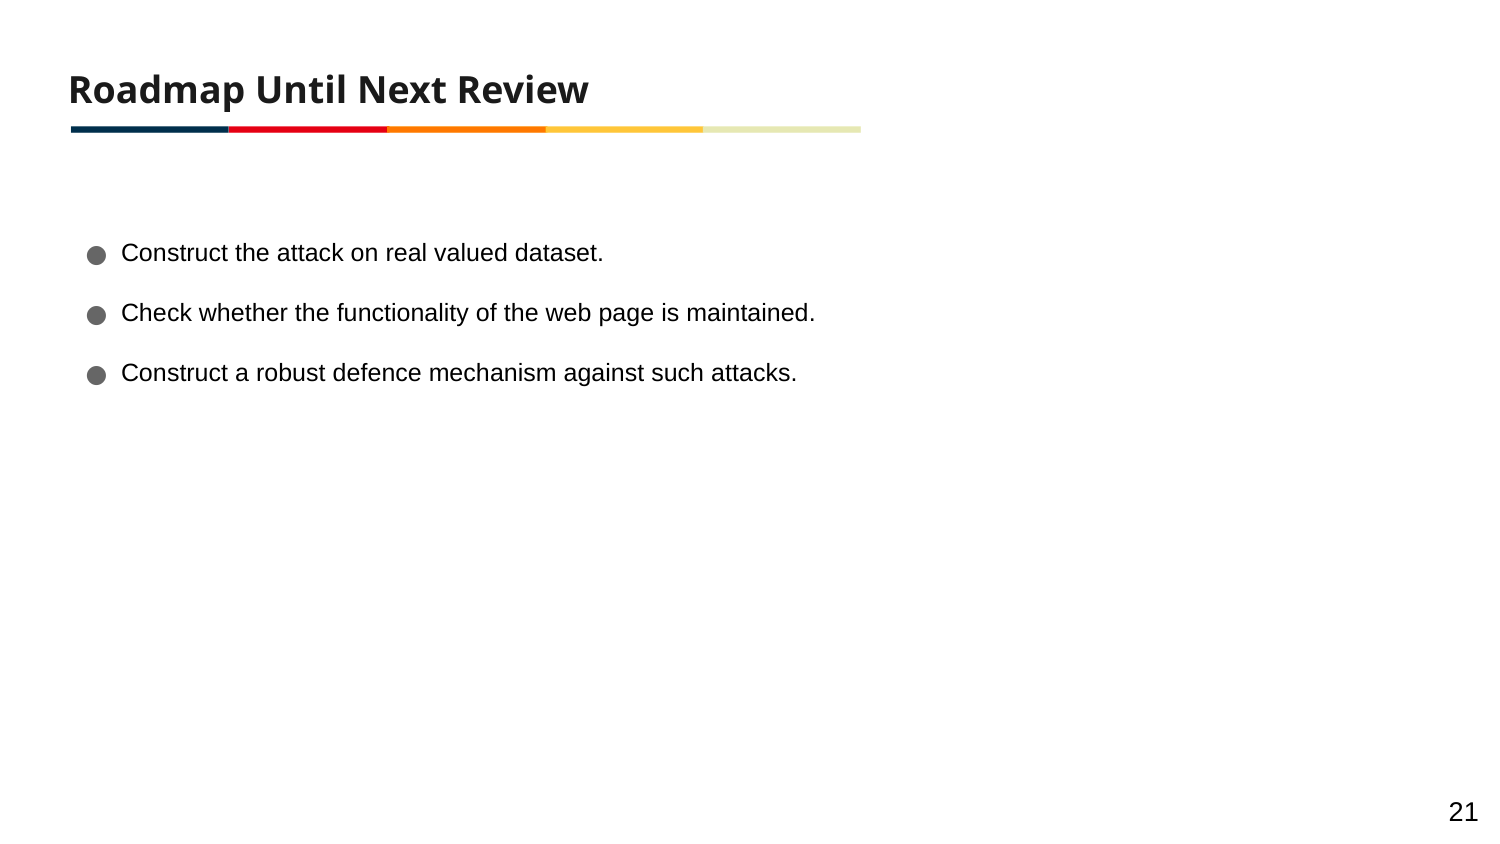

Roadmap Until Next Review
Construct the attack on real valued dataset.
Check whether the functionality of the web page is maintained.
Construct a robust defence mechanism against such attacks.